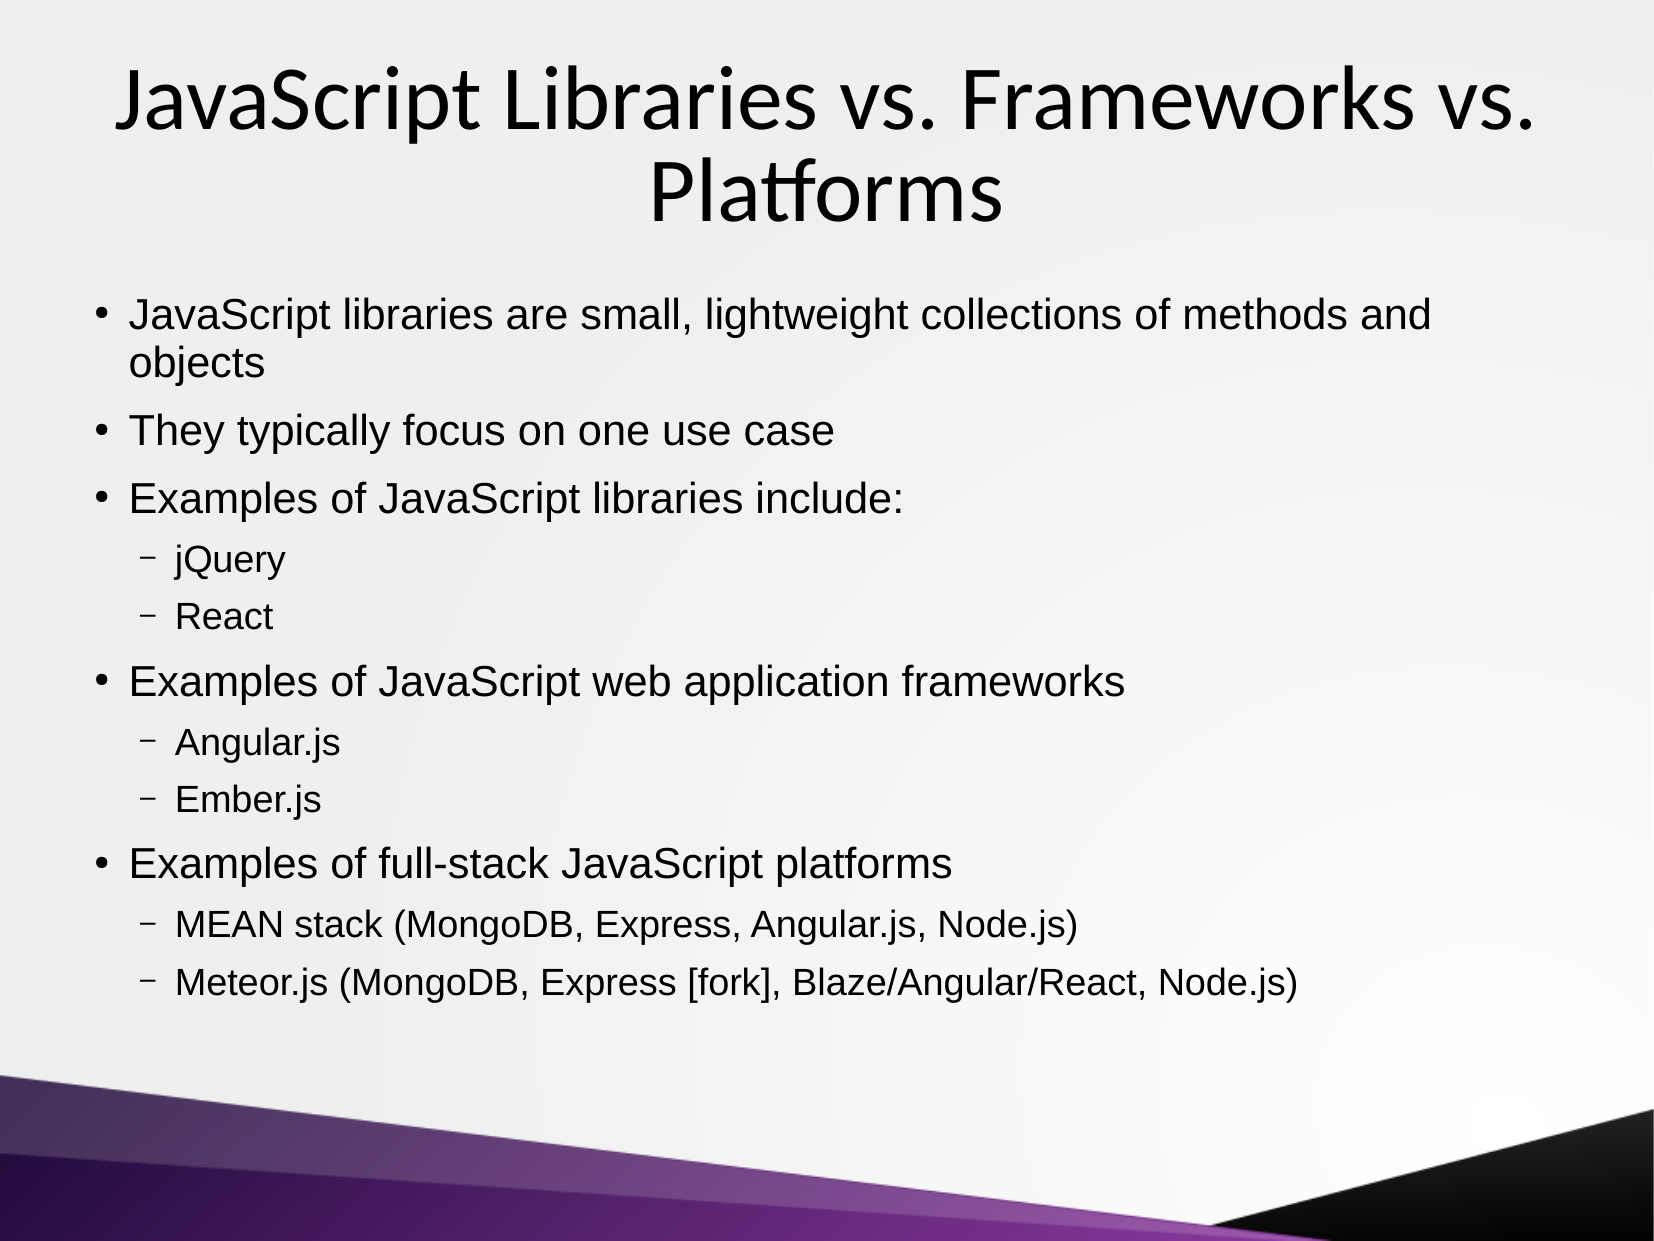

# JavaScript Libraries vs. Frameworks vs. Platforms
JavaScript libraries are small, lightweight collections of methods and objects
They typically focus on one use case
Examples of JavaScript libraries include:
jQuery
React
Examples of JavaScript web application frameworks
Angular.js
Ember.js
Examples of full-stack JavaScript platforms
MEAN stack (MongoDB, Express, Angular.js, Node.js)
Meteor.js (MongoDB, Express [fork], Blaze/Angular/React, Node.js)